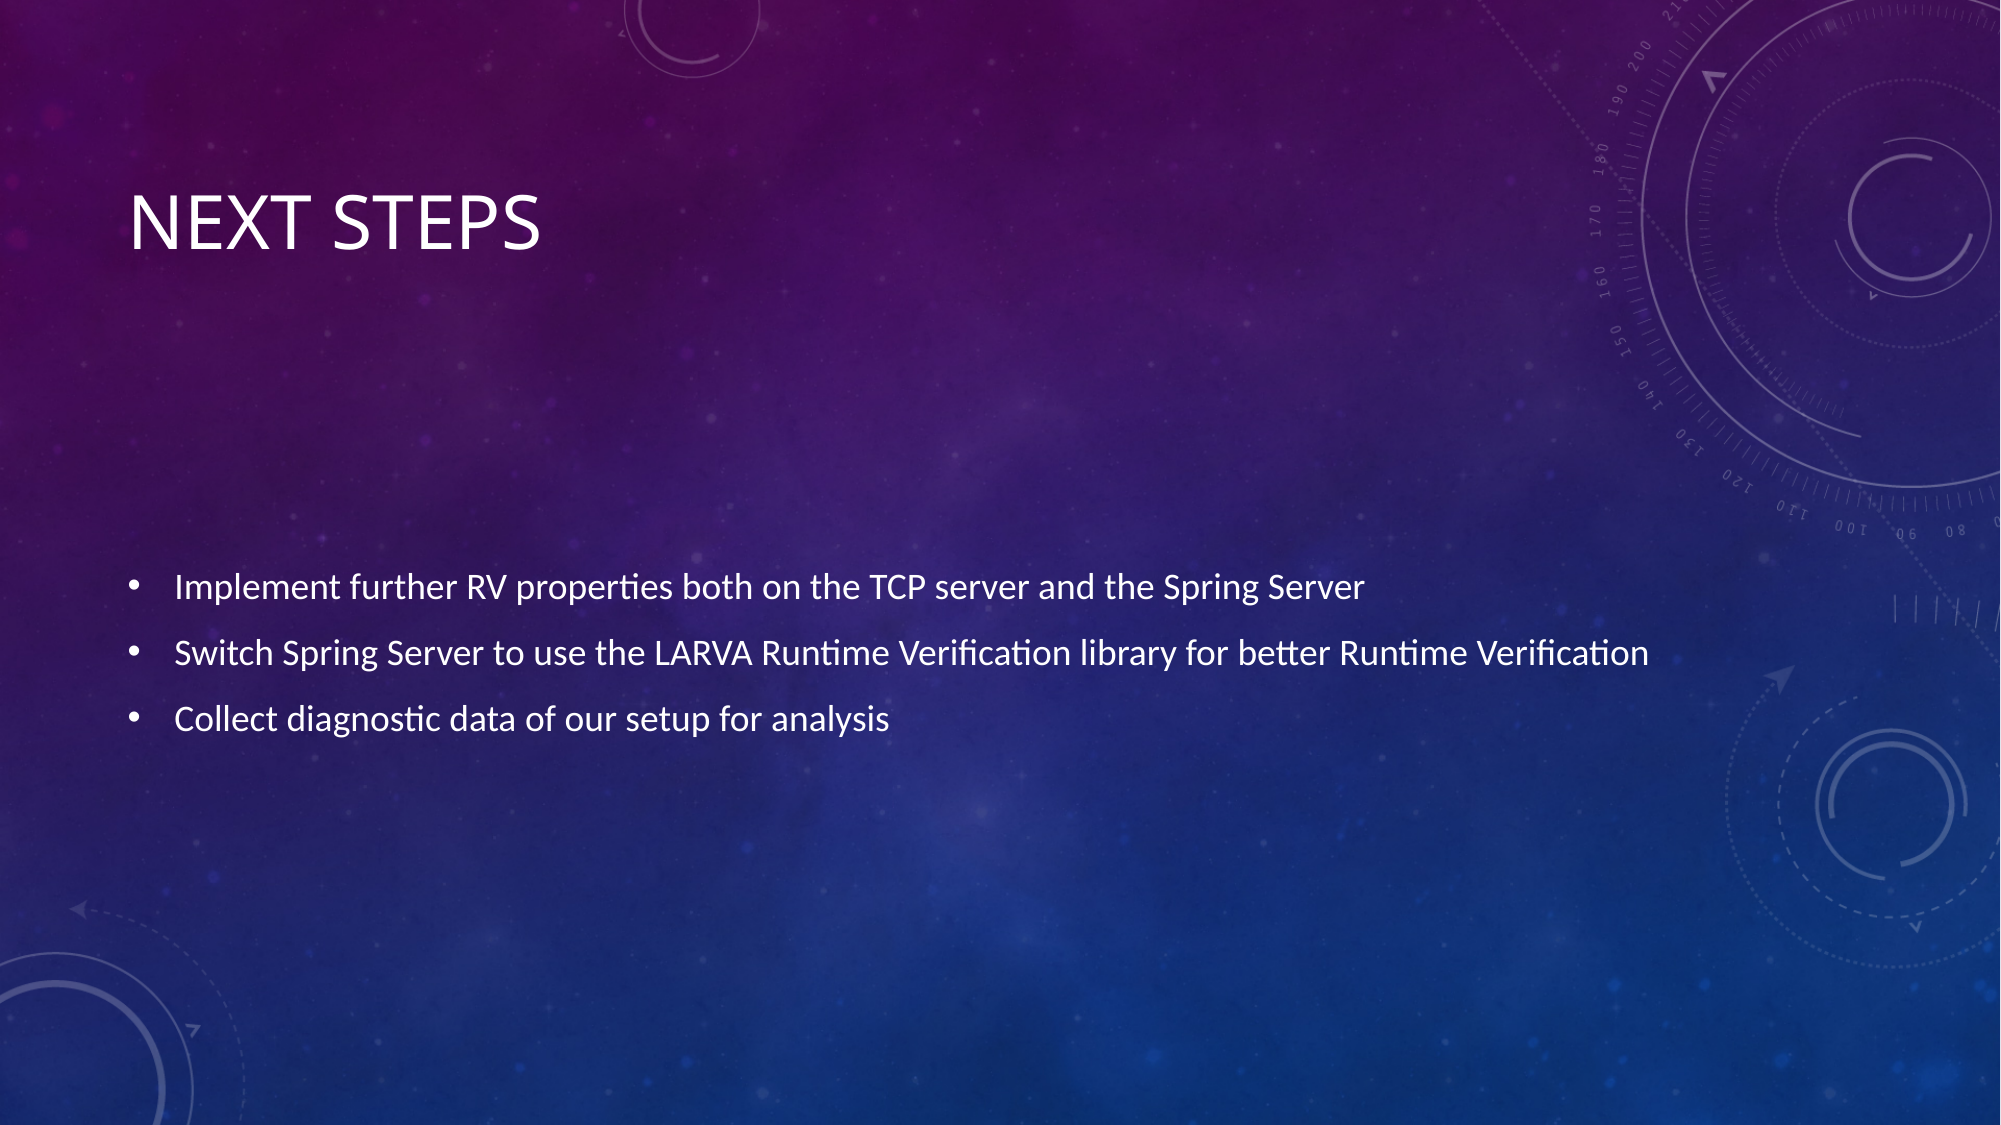

# Next Steps
Implement further RV properties both on the TCP server and the Spring Server
Switch Spring Server to use the LARVA Runtime Verification library for better Runtime Verification
Collect diagnostic data of our setup for analysis